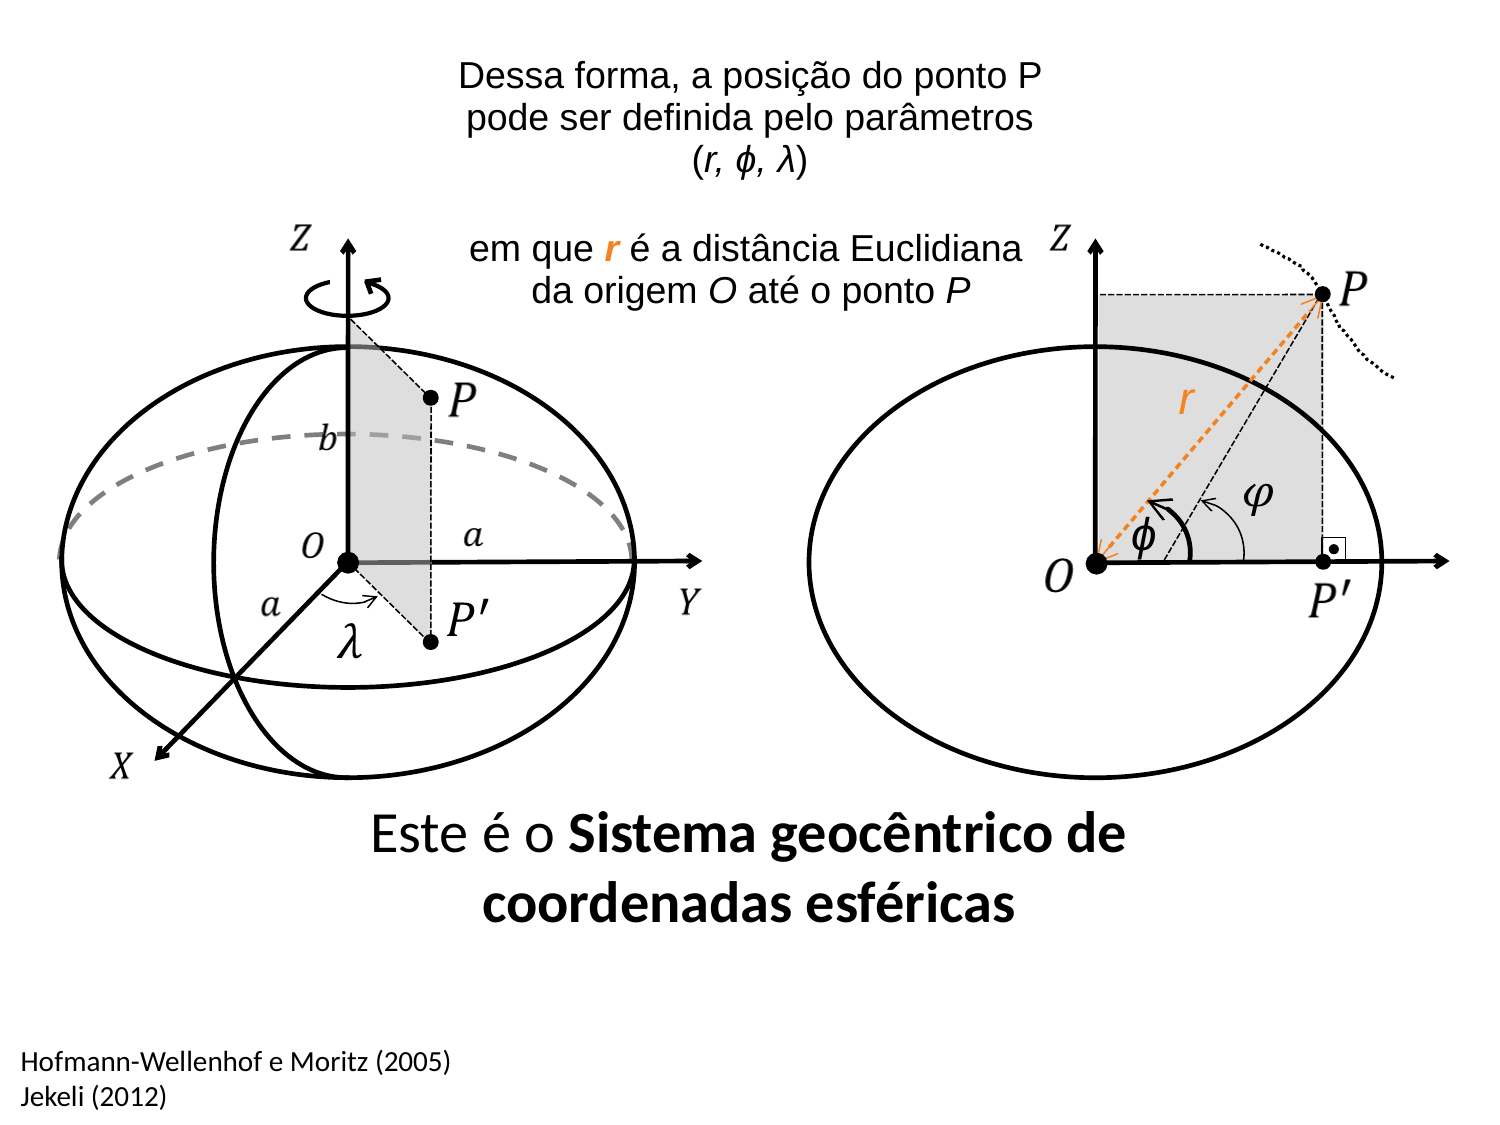

Dessa forma, a posição do ponto P pode ser definida pelo parâmetros
(r, ϕ, λ)
em que r é a distância Euclidiana
da origem O até o ponto P
r
ϕ
Este é o Sistema geocêntrico de coordenadas esféricas
Hofmann-Wellenhof e Moritz (2005)
Jekeli (2012)